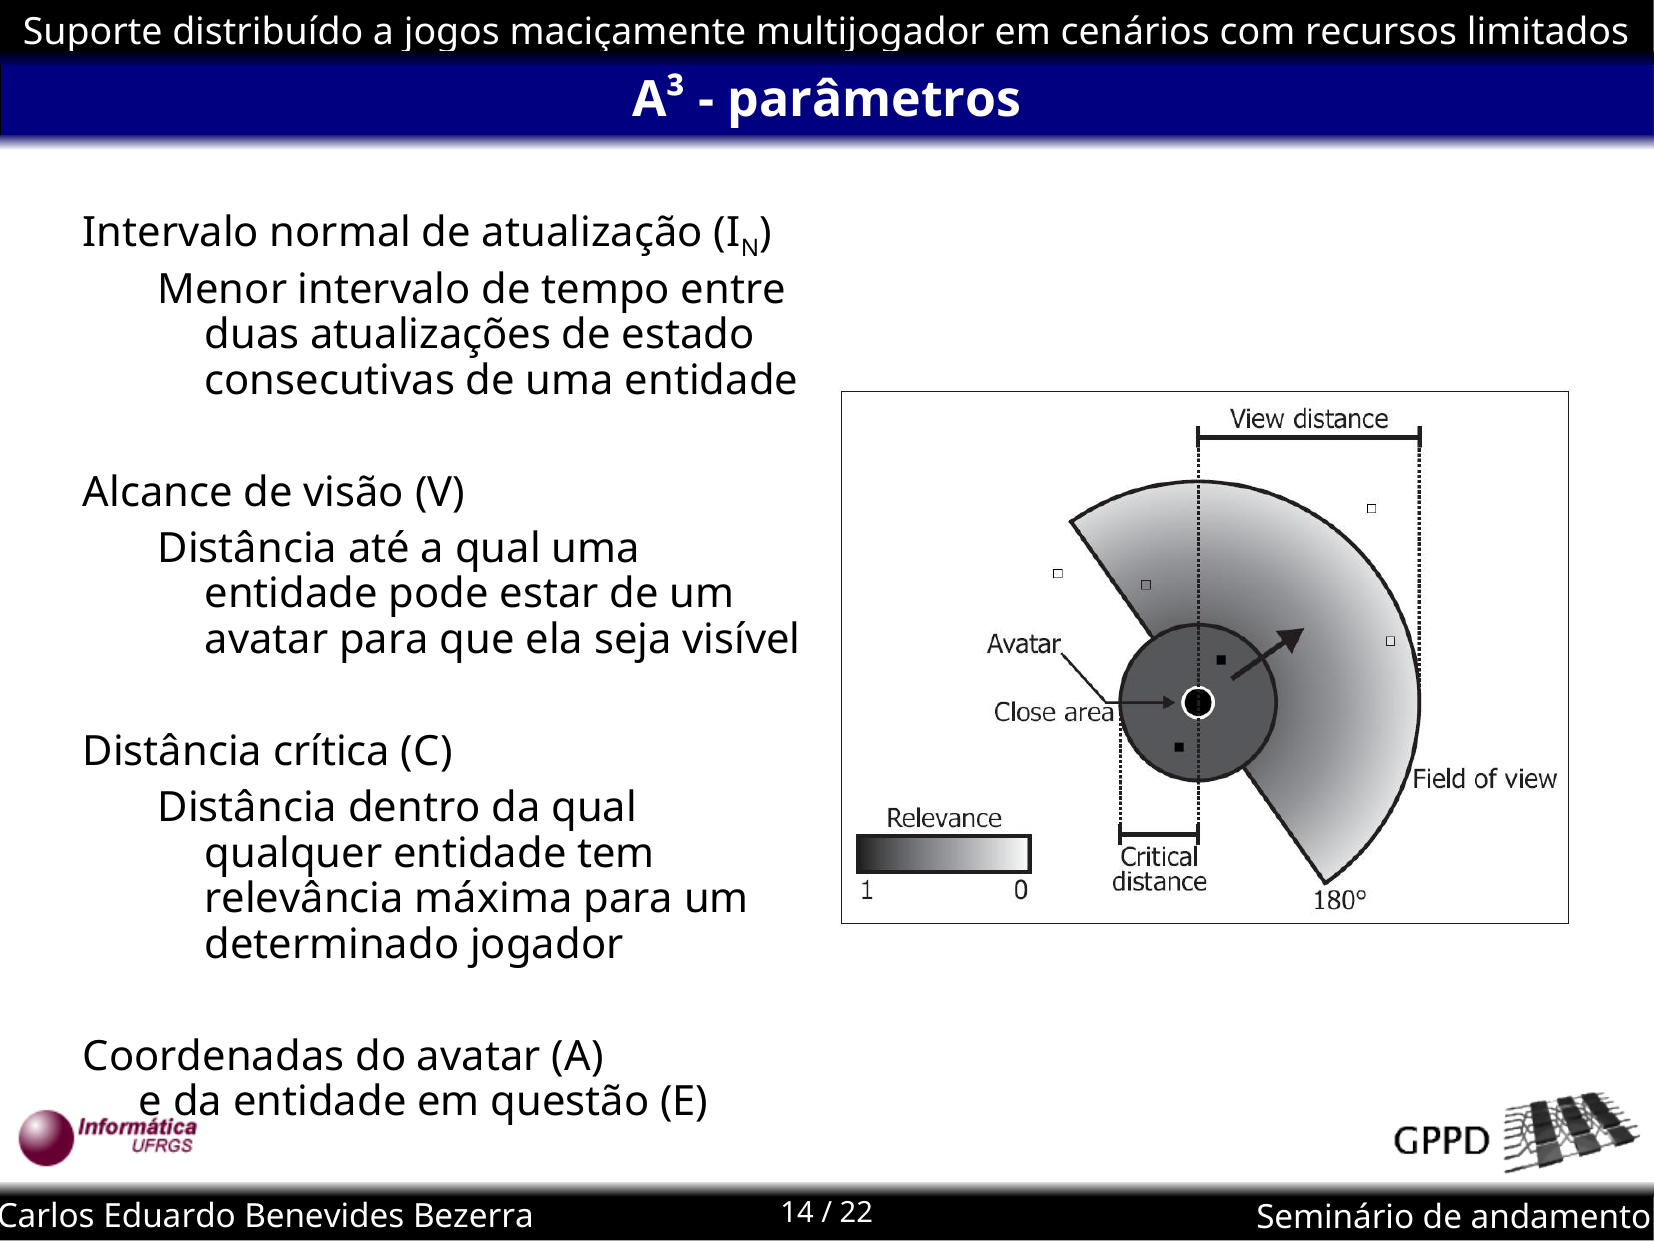

# A³ - parâmetros
Intervalo normal de atualização (IN)
Menor intervalo de tempo entre duas atualizações de estado consecutivas de uma entidade
Alcance de visão (V)
Distância até a qual uma entidade pode estar de um avatar para que ela seja visível
Distância crítica (C)
Distância dentro da qual qualquer entidade tem relevância máxima para um determinado jogador
Coordenadas do avatar (A)
e da entidade em questão (E)